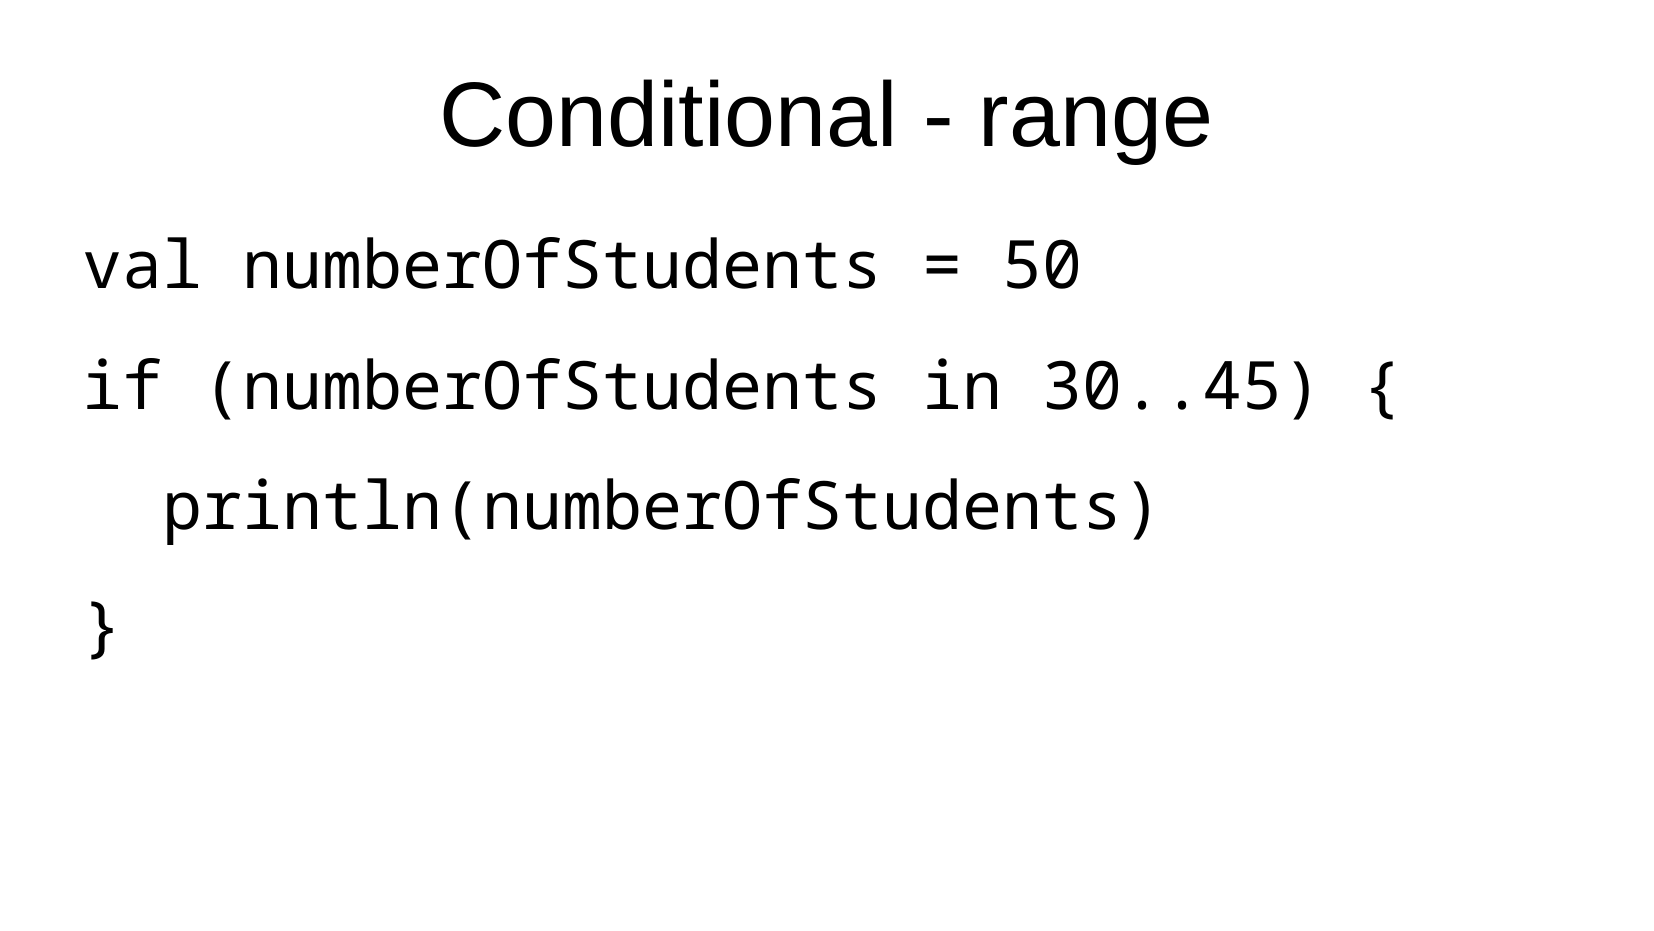

# Conditional - range
val numberOfStudents = 50
if (numberOfStudents in 30..45) {
 println(numberOfStudents)
}